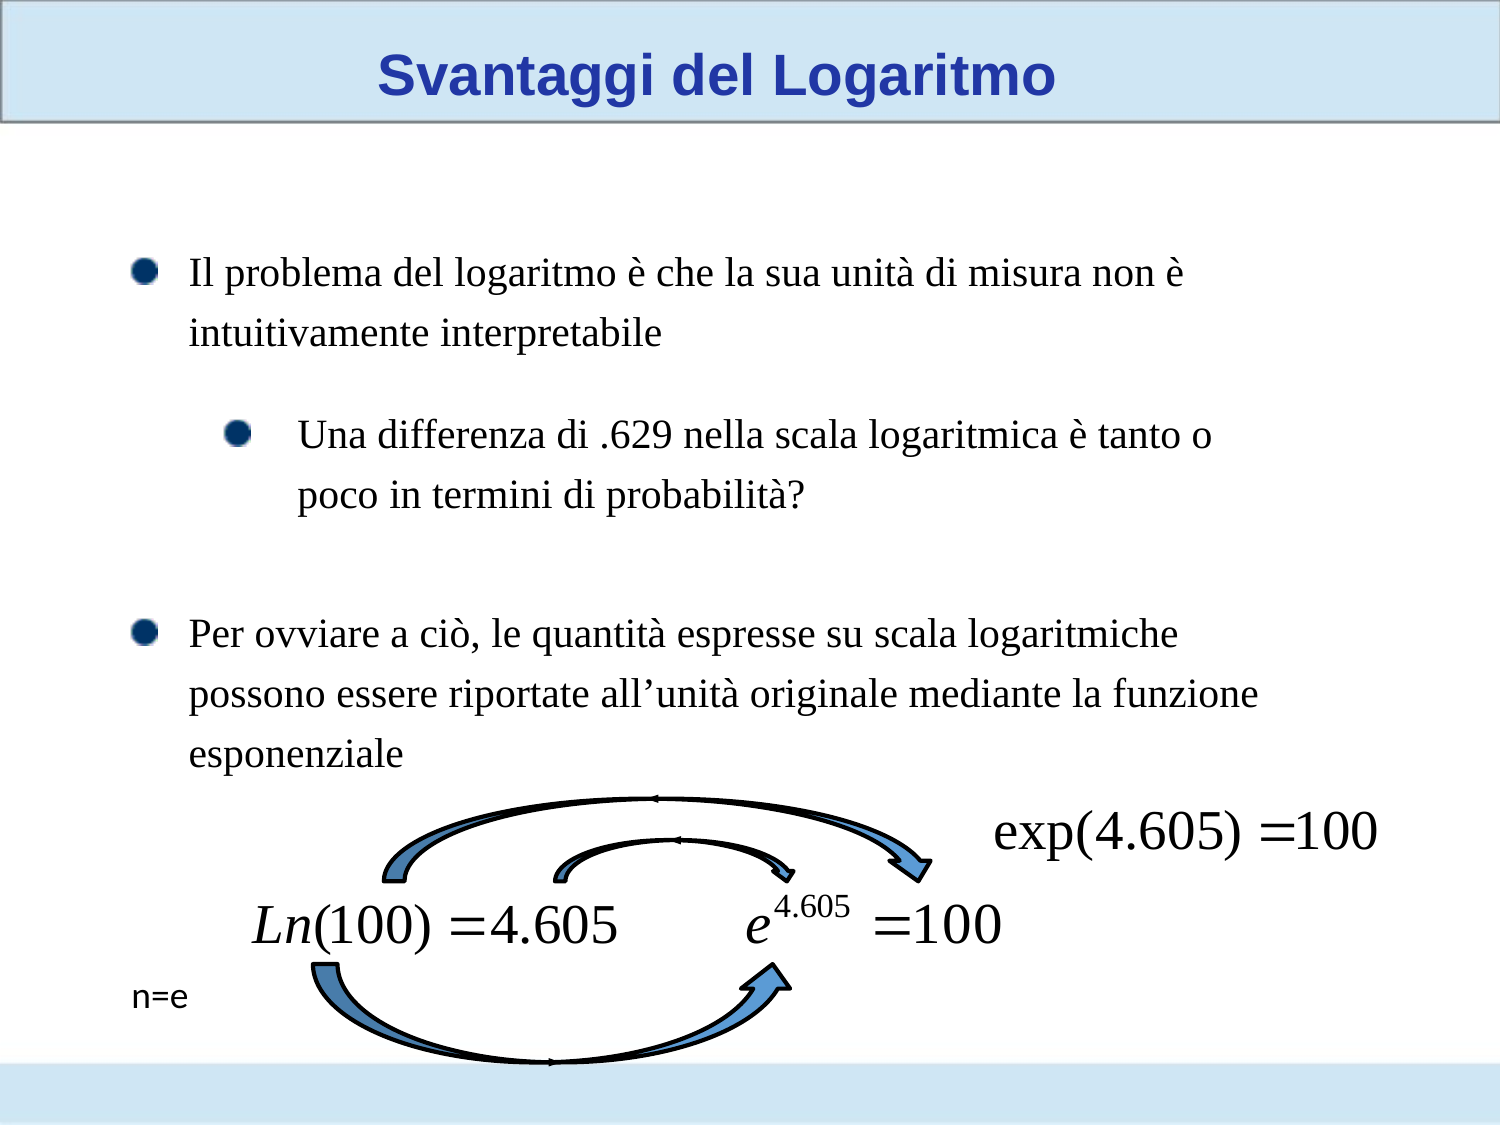

# Svantaggi del Logaritmo
Il problema del logaritmo è che la sua unità di misura non è intuitivamente interpretabile
Una differenza di .629 nella scala logaritmica è tanto o poco in termini di probabilità?
Per ovviare a ciò, le quantità espresse su scala logaritmiche possono essere riportate all’unità originale mediante la funzione esponenziale
n=e